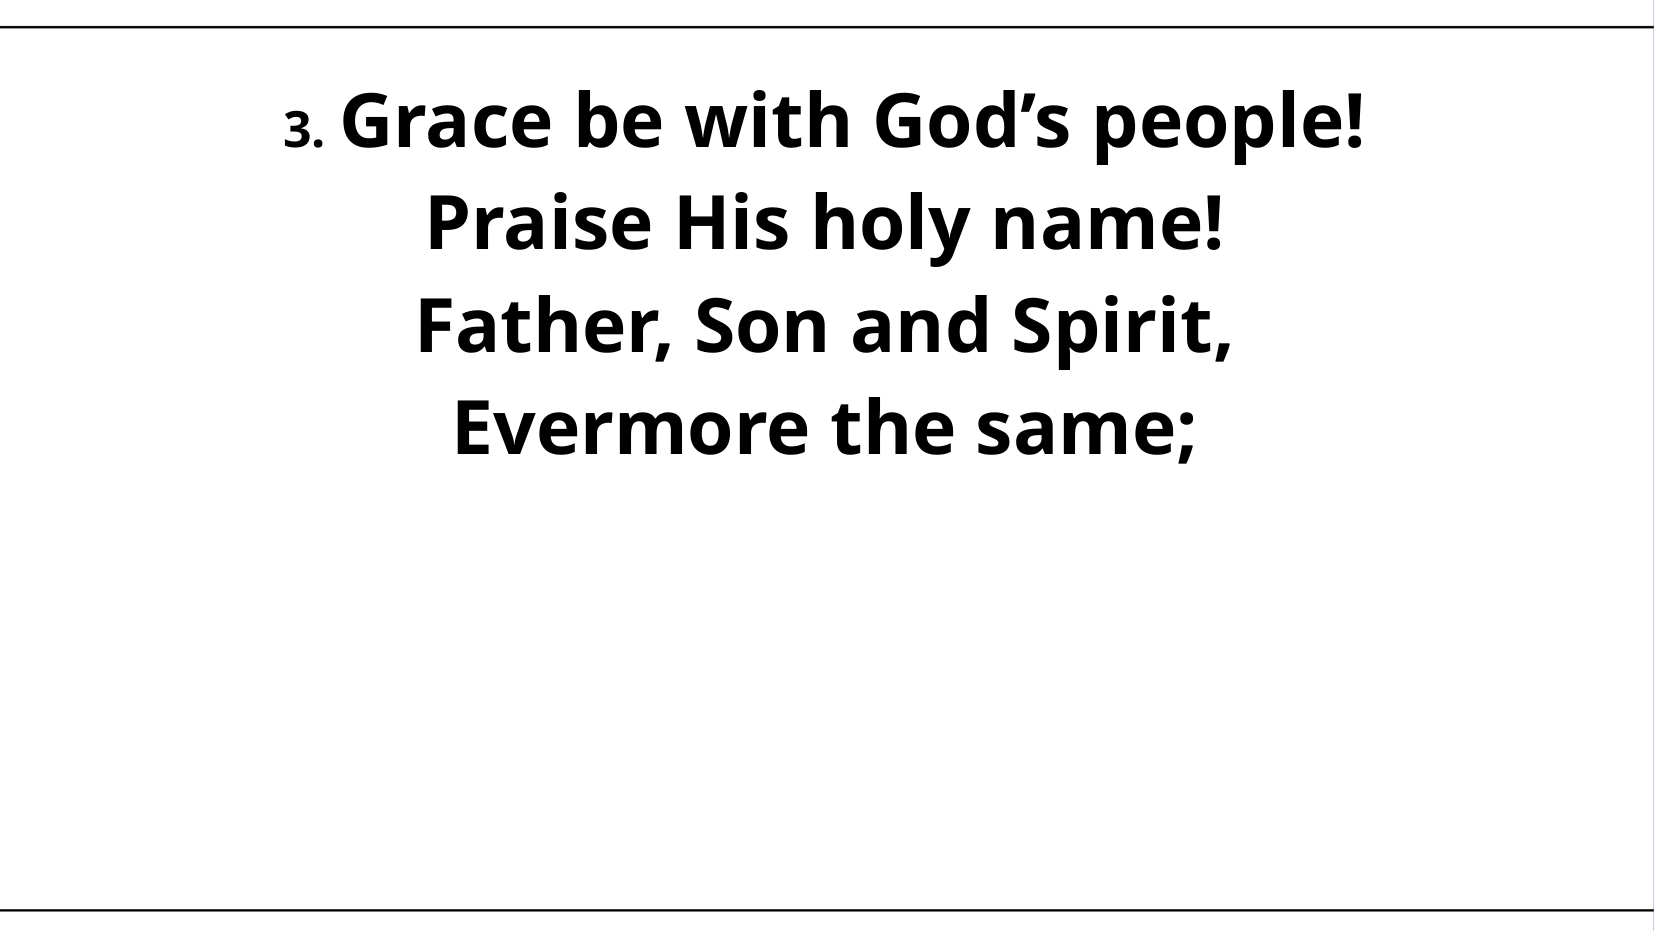

3. Grace be with God’s people!
Praise His holy name!
Father, Son and Spirit,
Evermore the same;